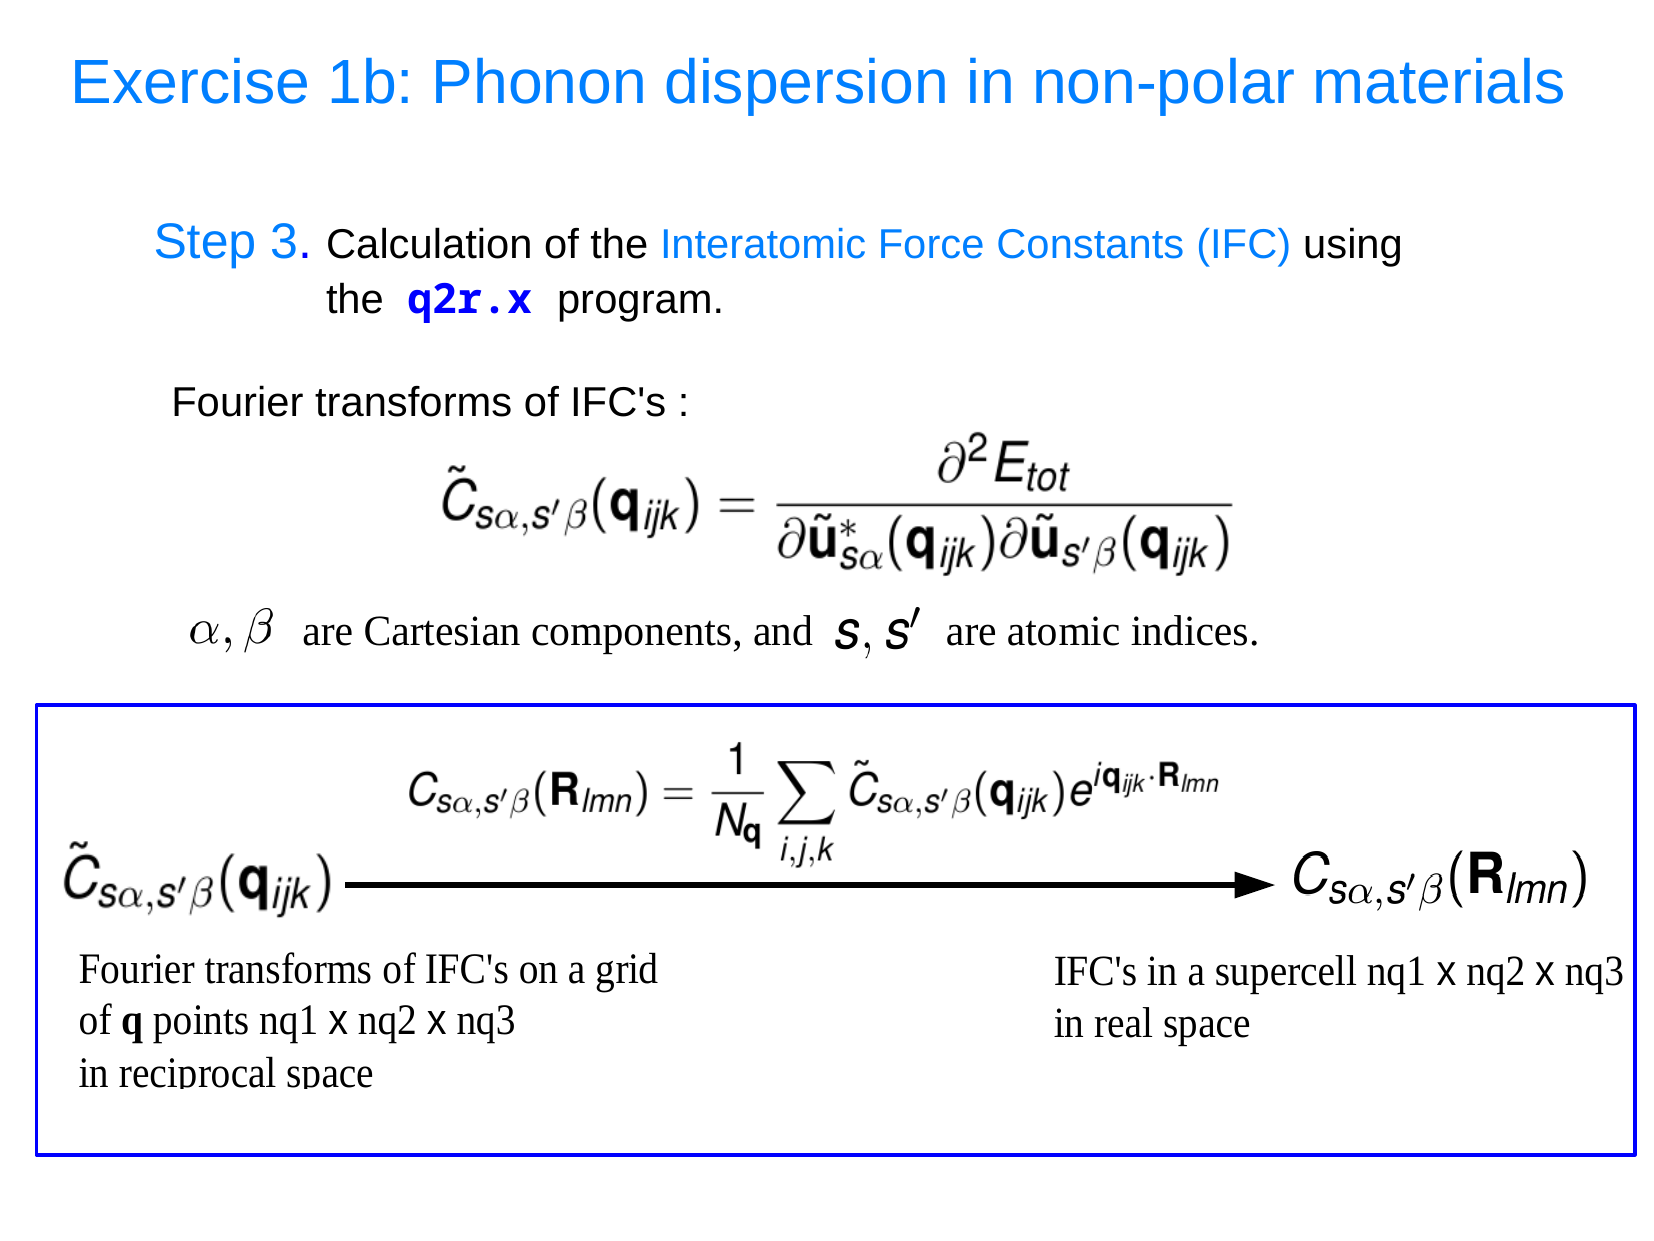

Exercise 1b: Phonon dispersion in non-polar materials
# Step 3. Calculation of the Interatomic Force Constants (IFC) using the q2r.x program.
Fourier transforms of IFC's :